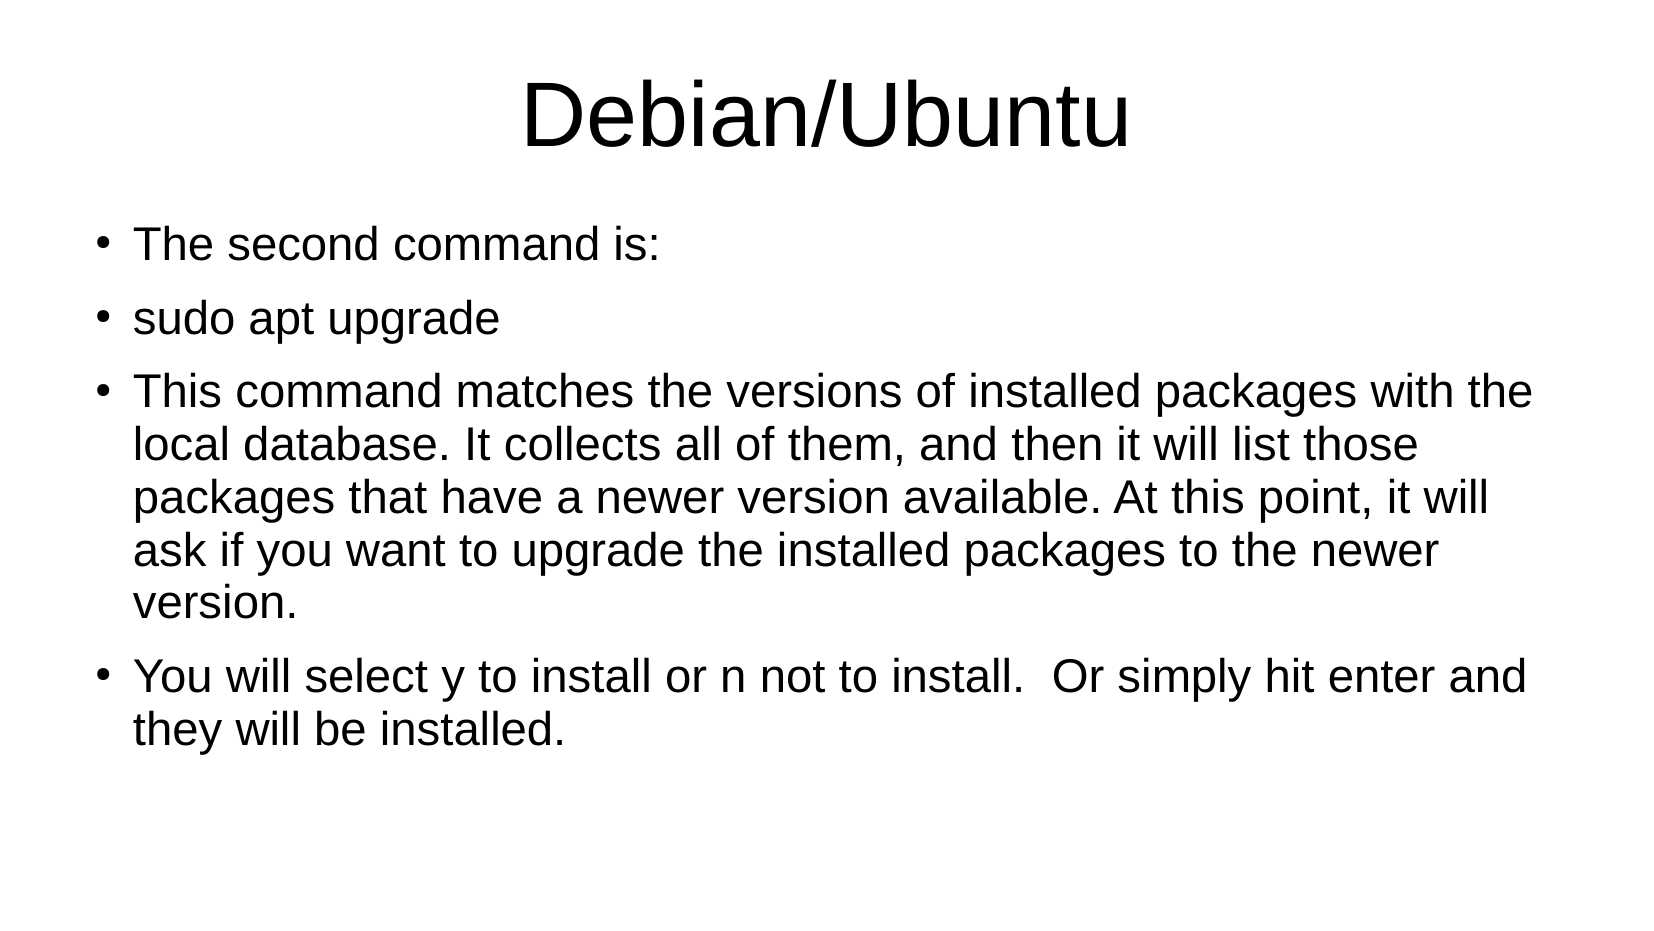

# Debian/Ubuntu
The second command is:
sudo apt upgrade
This command matches the versions of installed packages with the local database. It collects all of them, and then it will list those packages that have a newer version available. At this point, it will ask if you want to upgrade the installed packages to the newer version.
You will select y to install or n not to install. Or simply hit enter and they will be installed.